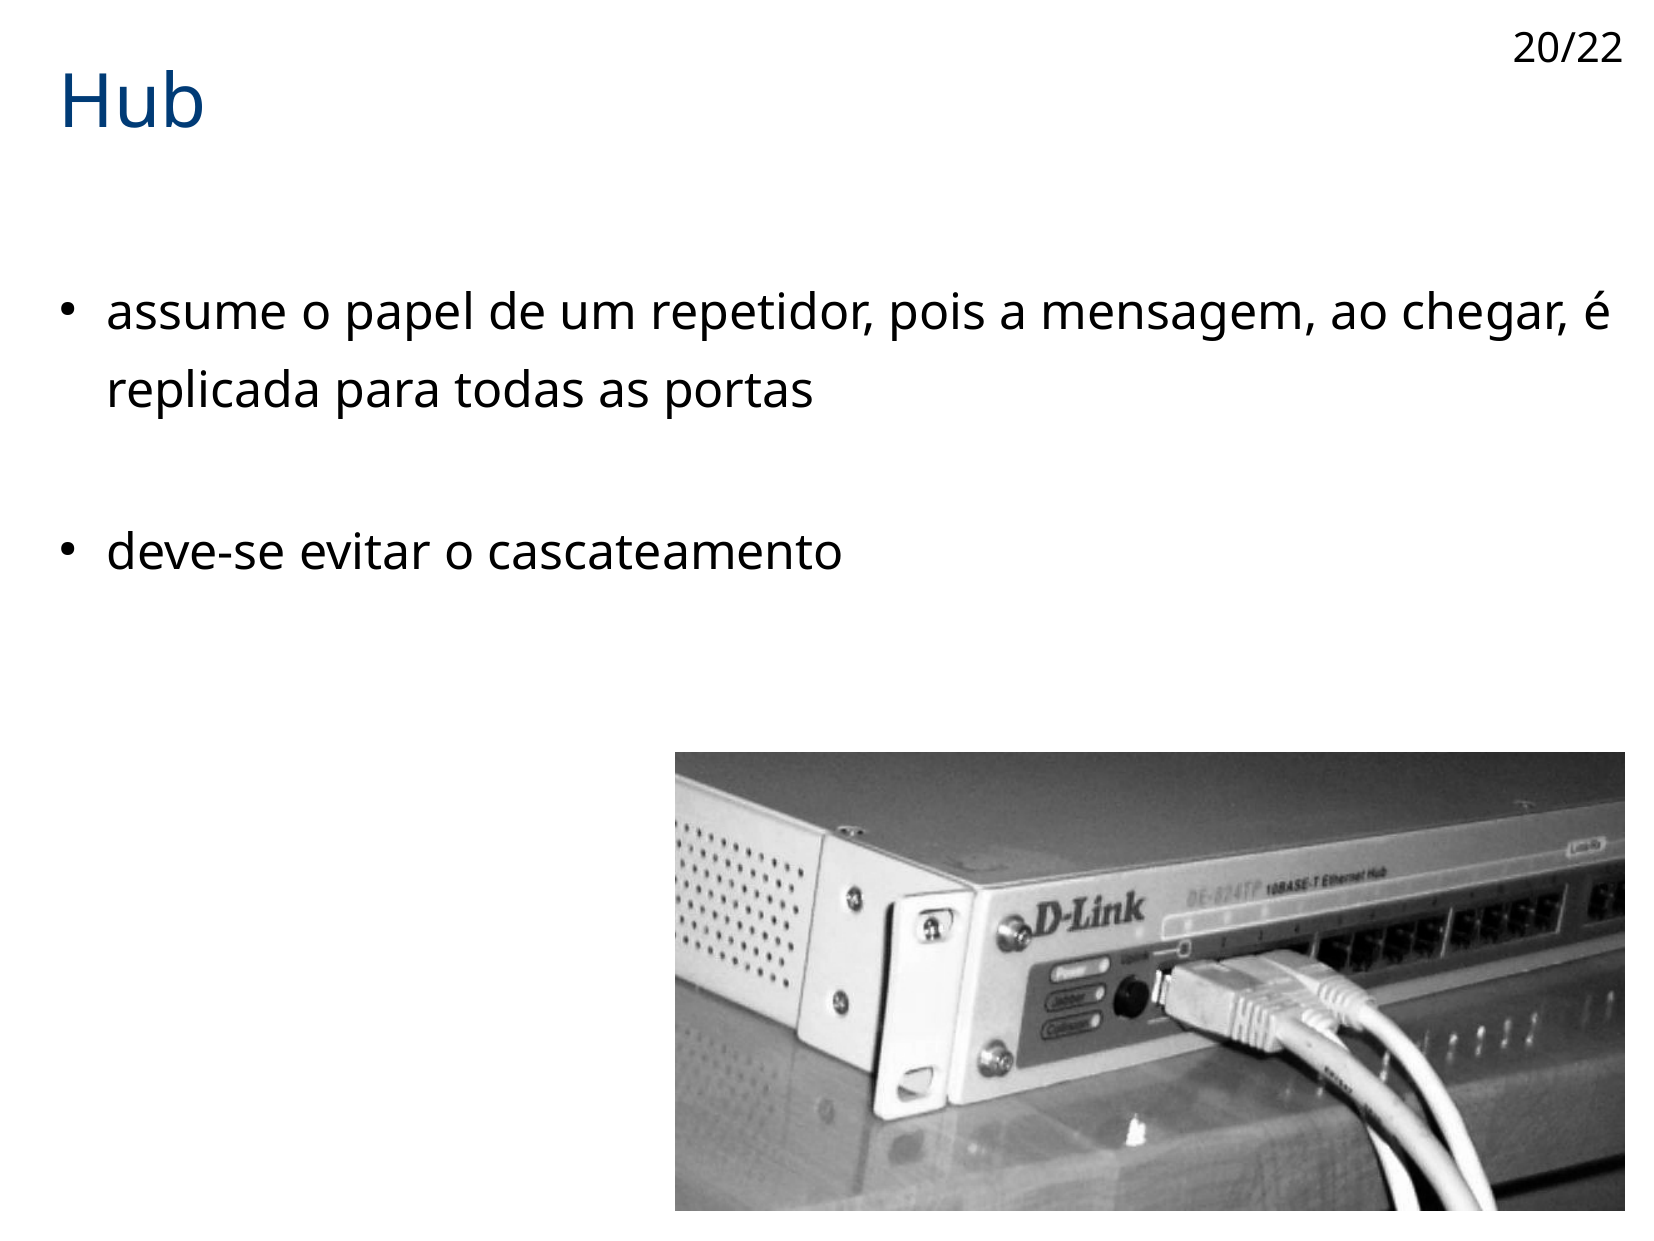

20
# Hub
assume o papel de um repetidor, pois a mensagem, ao chegar, é replicada para todas as portas
deve-se evitar o cascateamento